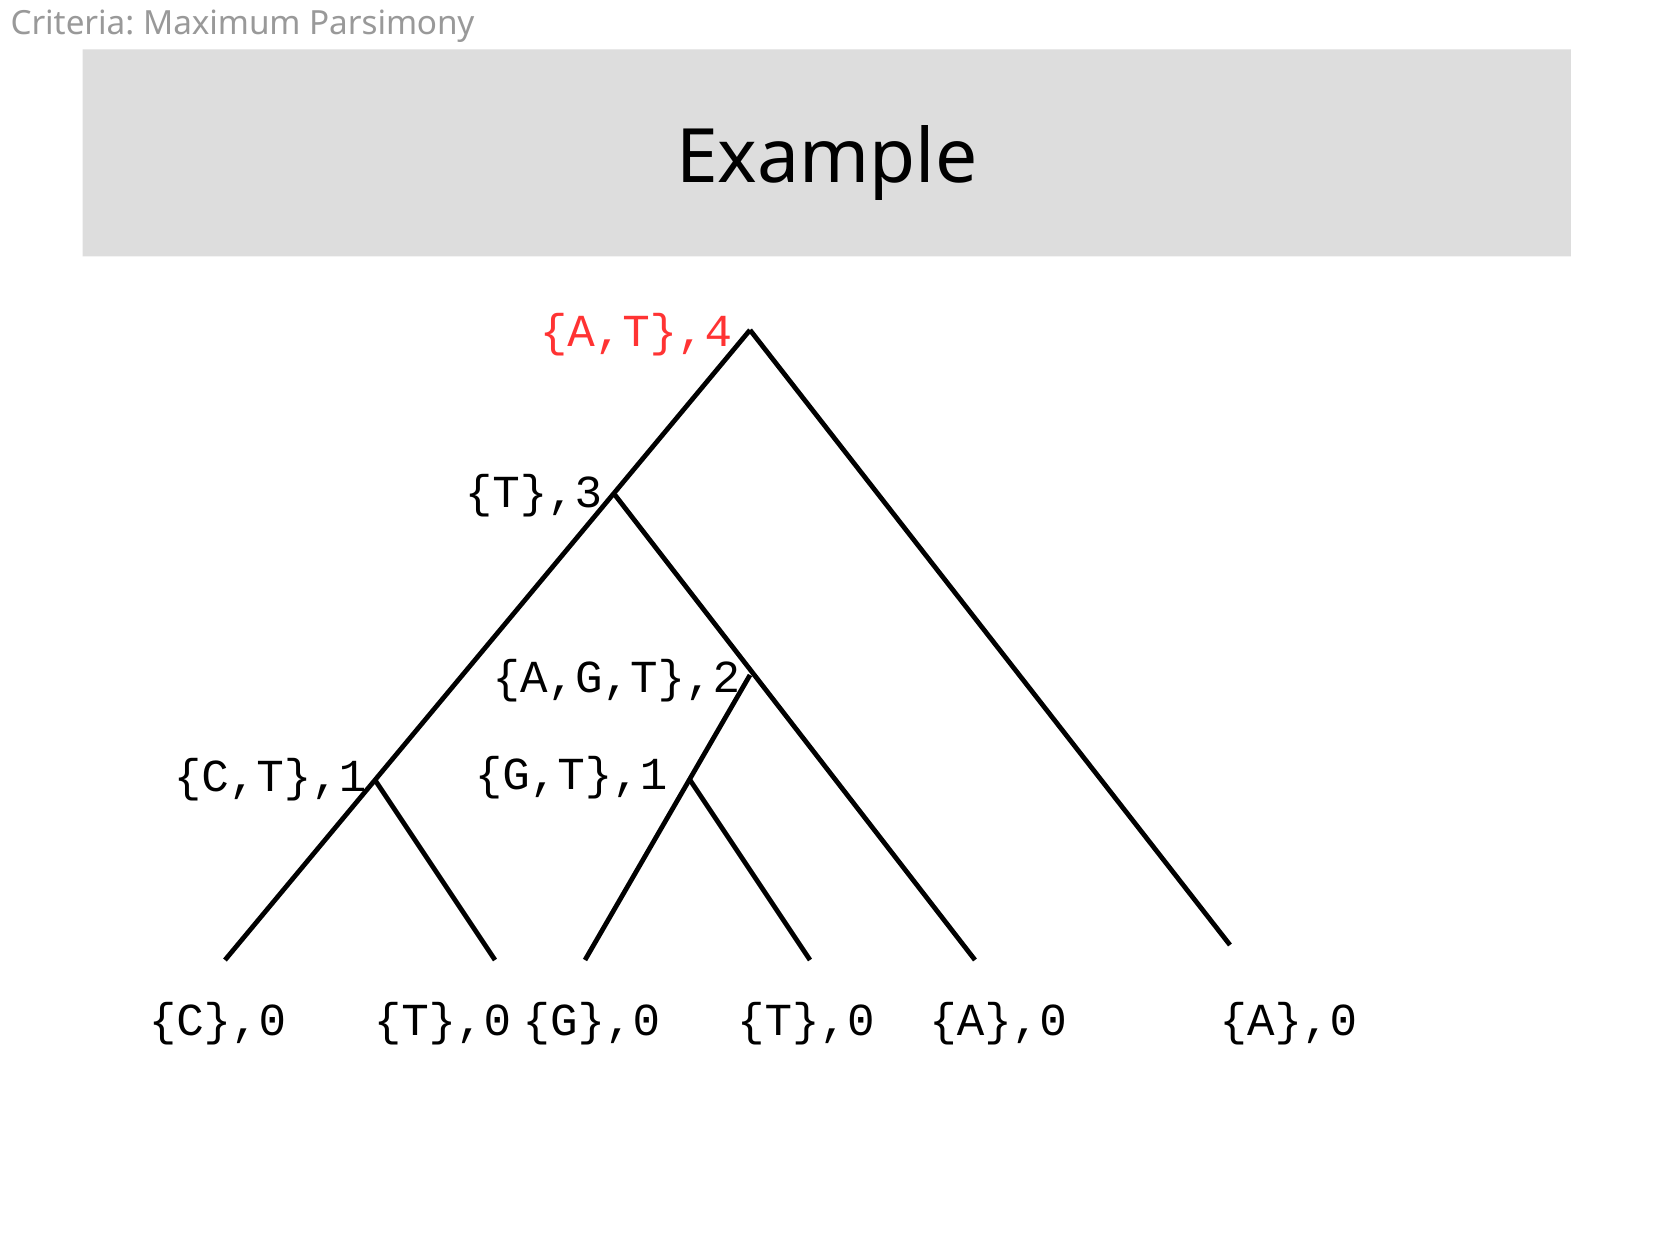

Criteria: Maximum Parsimony
# Example
{A,T},4
{T},3
{A,G,T},2
{G,T},1
{C,T},1
{C},0
{T},0
{G},0
{T},0
{A},0
{A},0